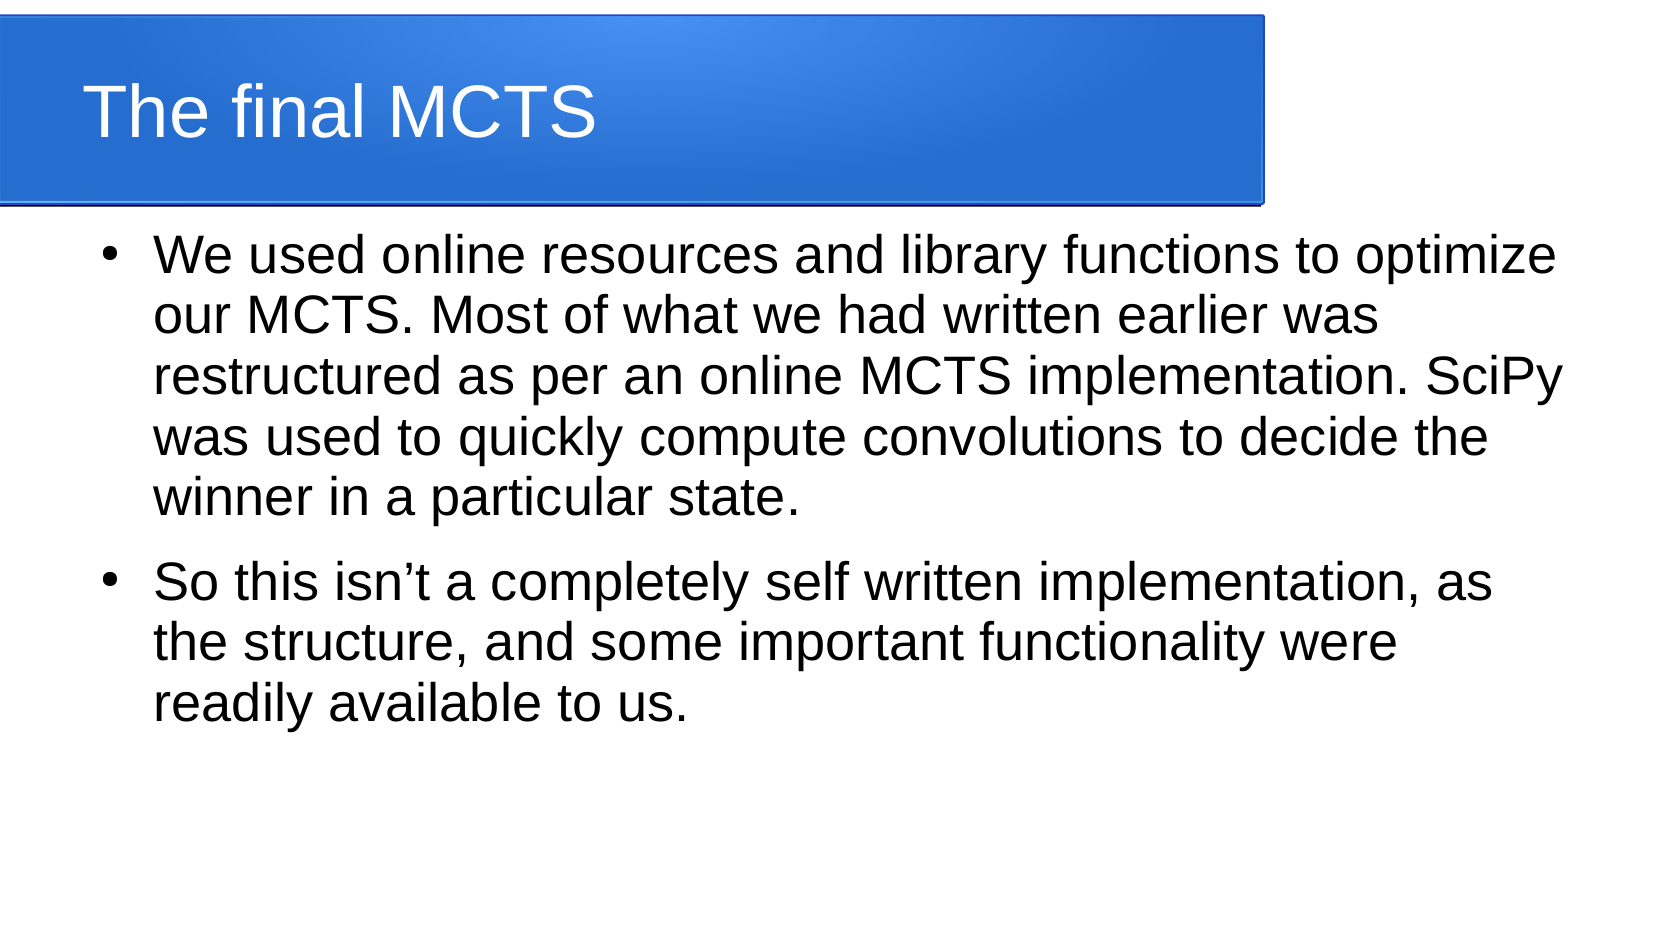

# The final MCTS
We used online resources and library functions to optimize our MCTS. Most of what we had written earlier was restructured as per an online MCTS implementation. SciPy was used to quickly compute convolutions to decide the winner in a particular state.
So this isn’t a completely self written implementation, as the structure, and some important functionality were readily available to us.